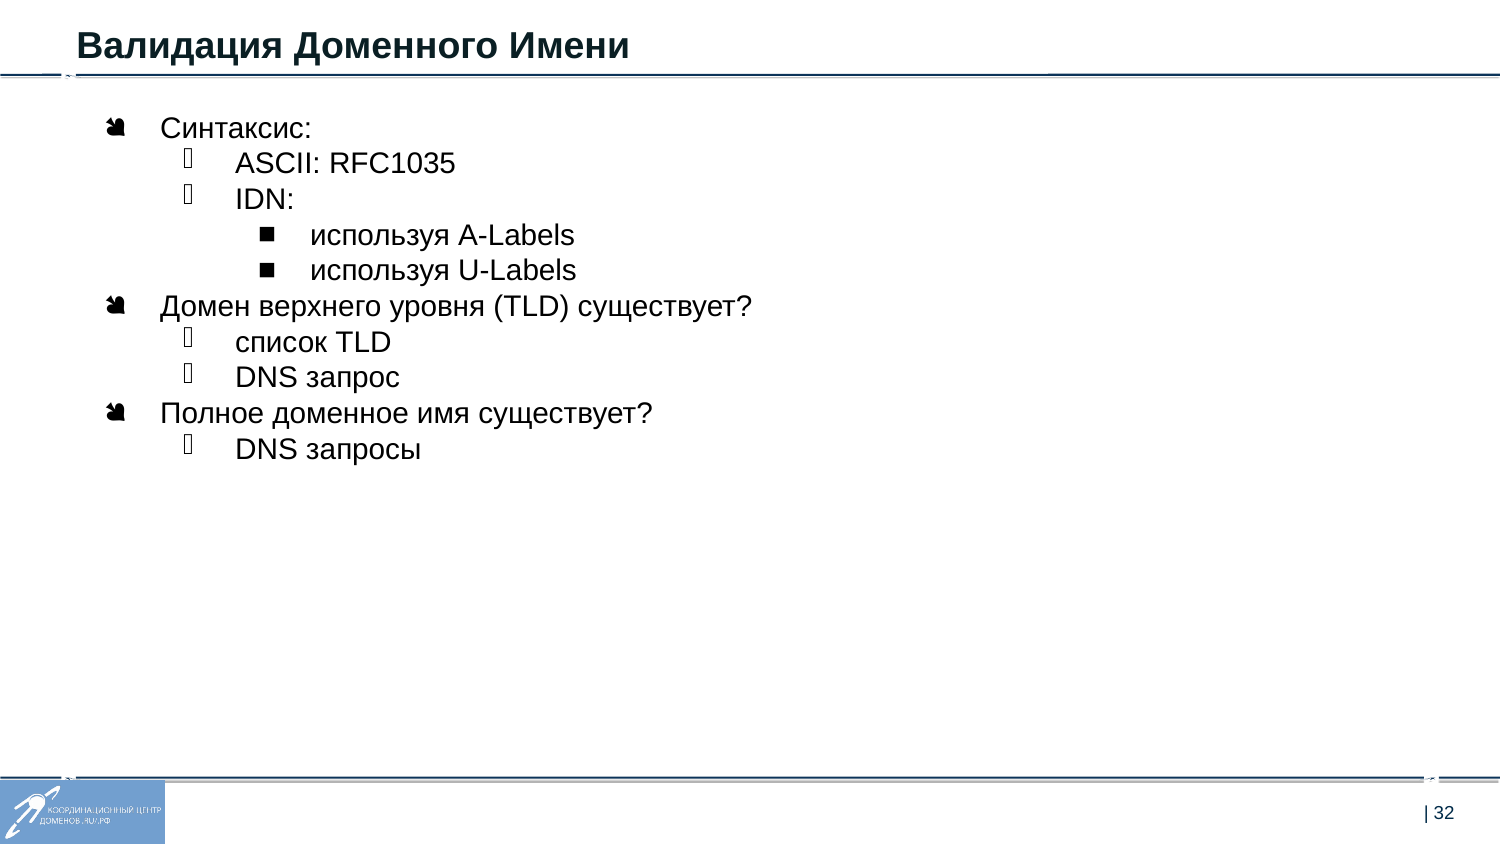

# Валидация Доменного Имени
Синтаксис:
ASCII: RFC1035
IDN:
используя A-Labels
используя U-Labels
Домен верхнего уровня (TLD) существует?
список TLD
DNS запрос
Полное доменное имя существует?
DNS запросы